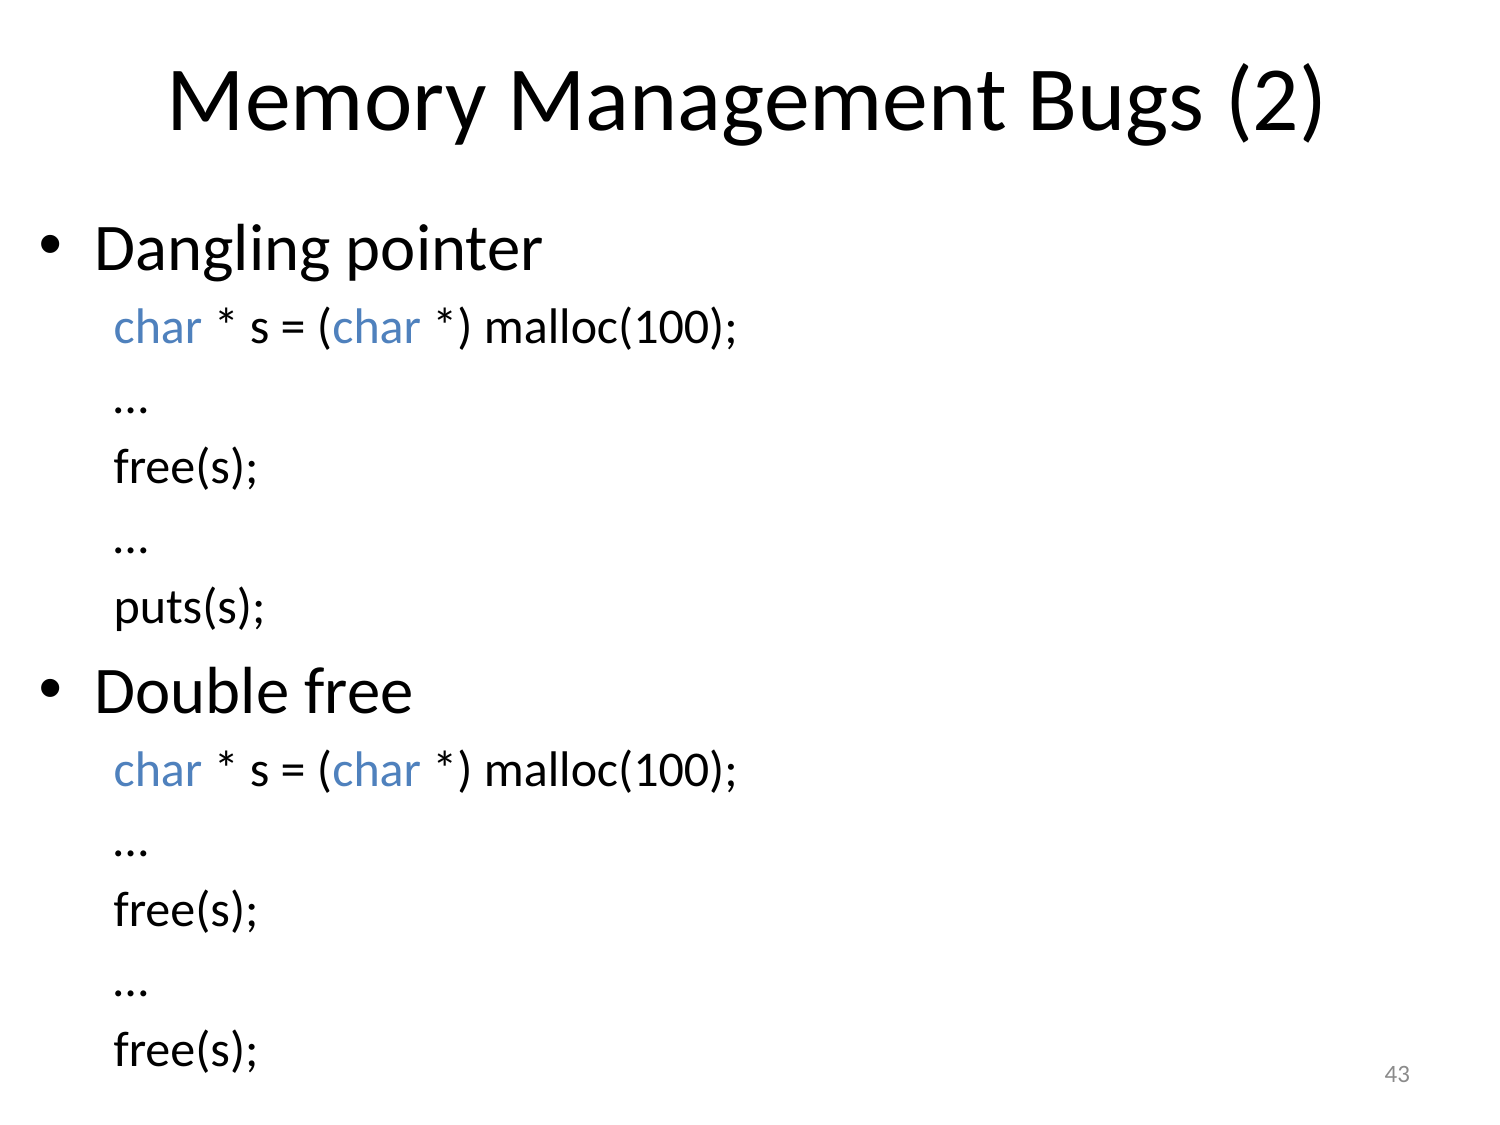

# Memory Management Bugs (2)
Dangling pointer
char * s = (char *) malloc(100);
…
free(s);
…
puts(s);
Double free
char * s = (char *) malloc(100);
…
free(s);
…
free(s);